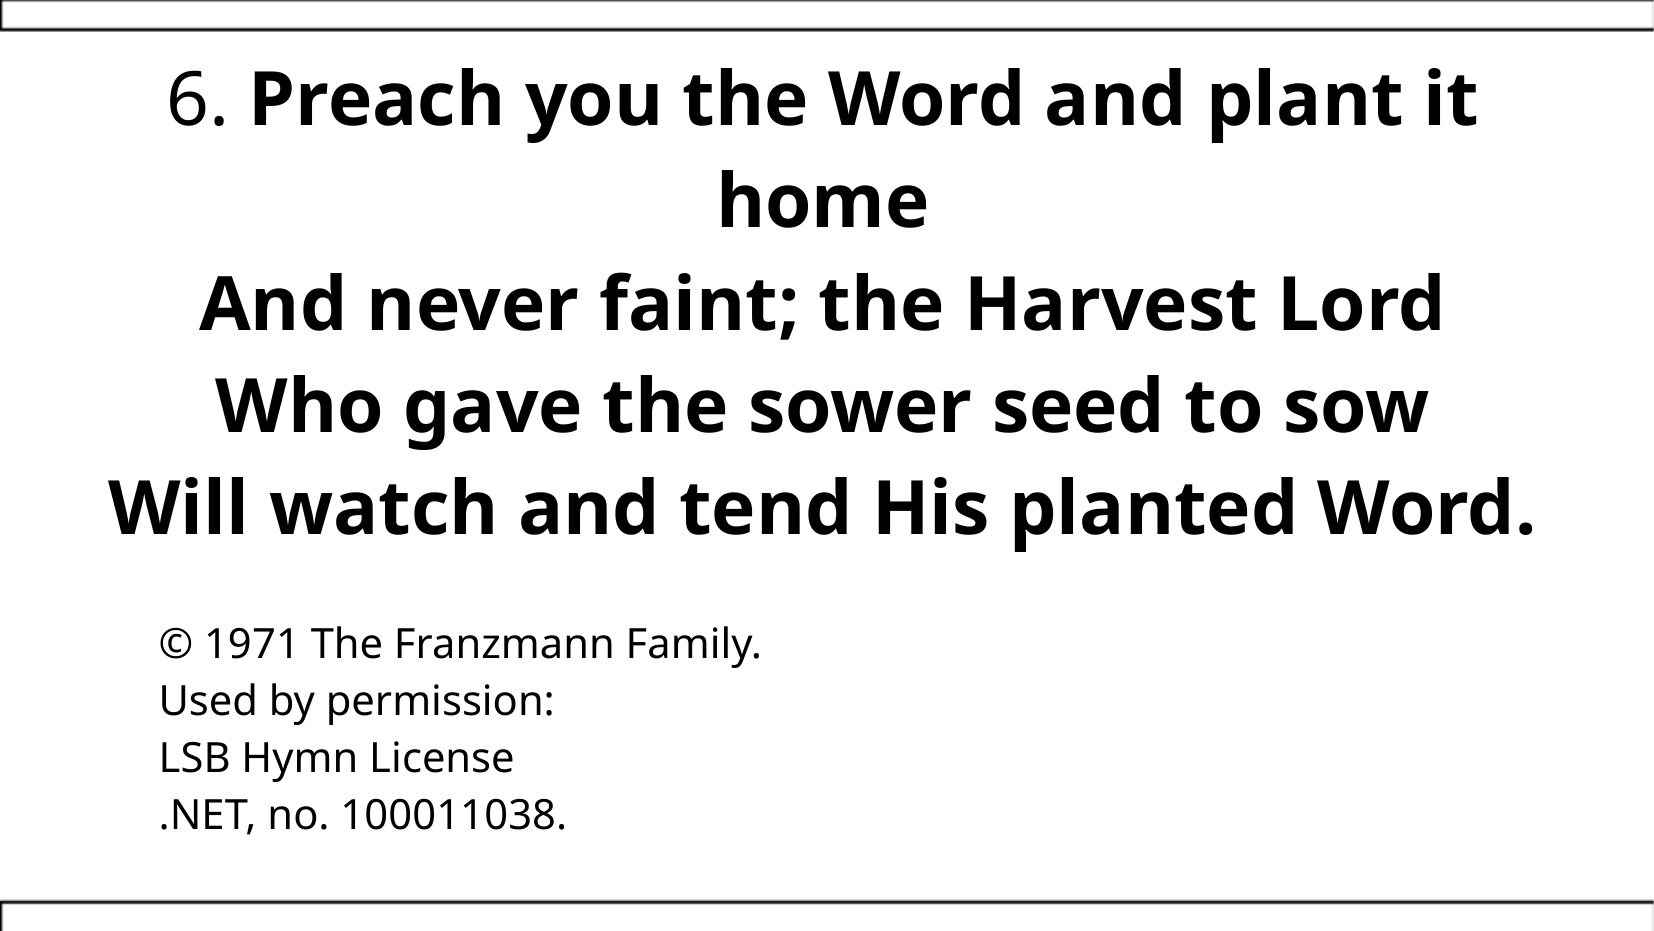

6. Preach you the Word and plant it home
And never faint; the Harvest Lord
Who gave the sower seed to sow
Will watch and tend His planted Word.
 © 1971 The Franzmann Family.
 Used by permission:
 LSB Hymn License
 .NET, no. 100011038.